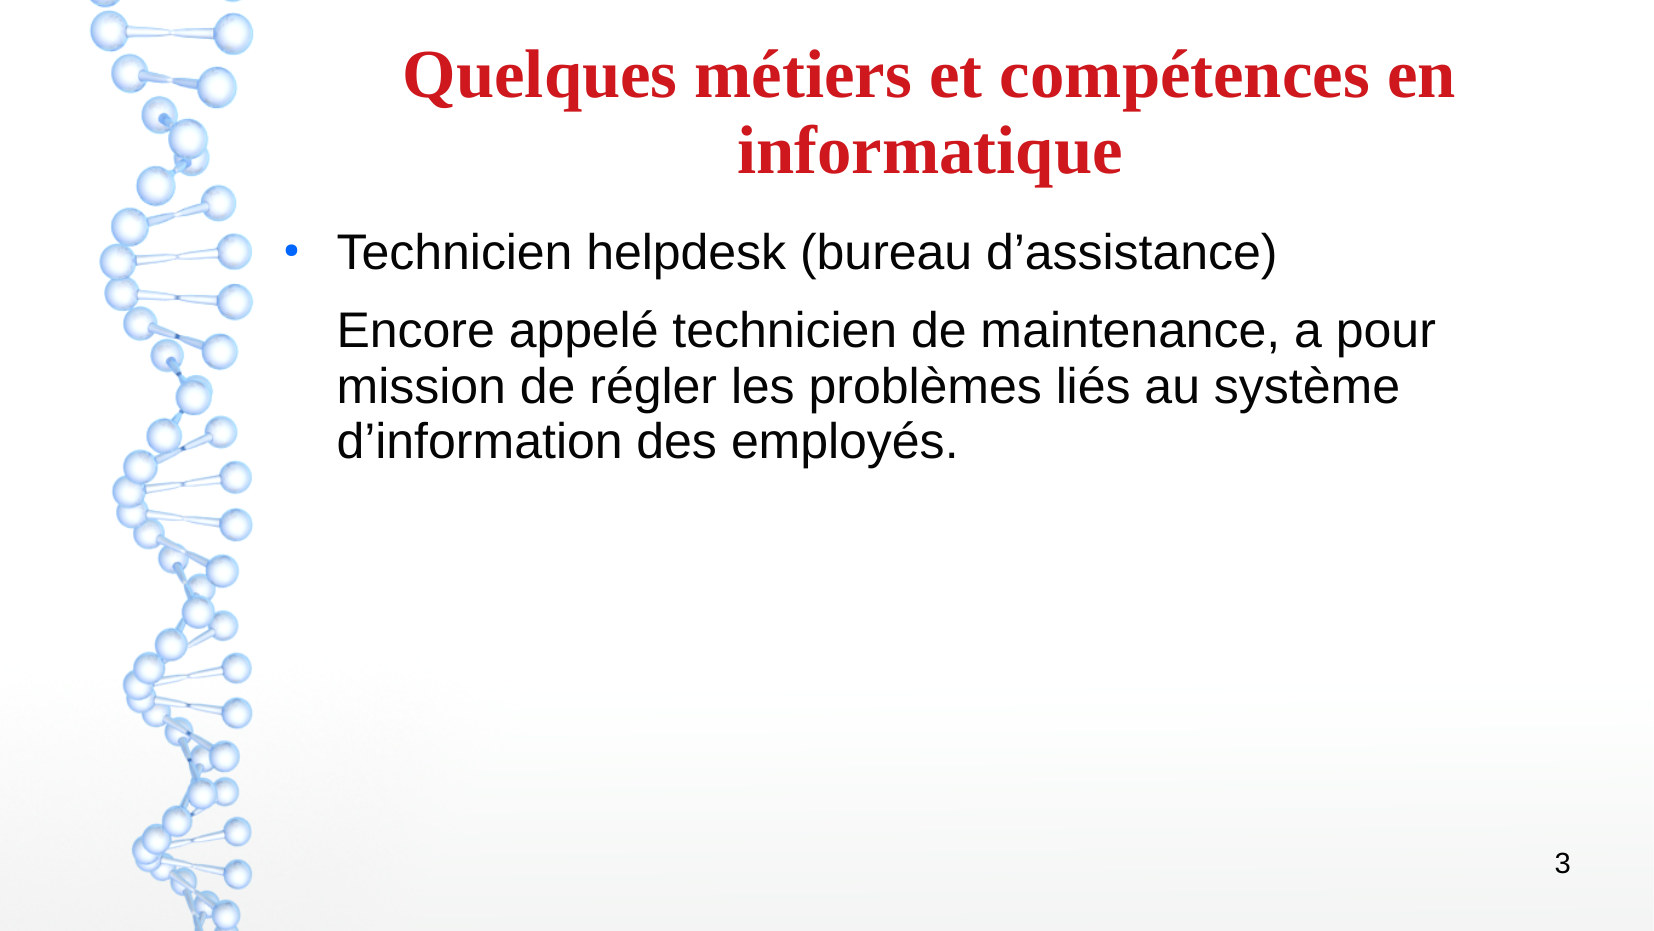

# Quelques métiers et compétences en informatique
Technicien helpdesk (bureau d’assistance)
Encore appelé technicien de maintenance, a pour mission de régler les problèmes liés au système d’information des employés.
3